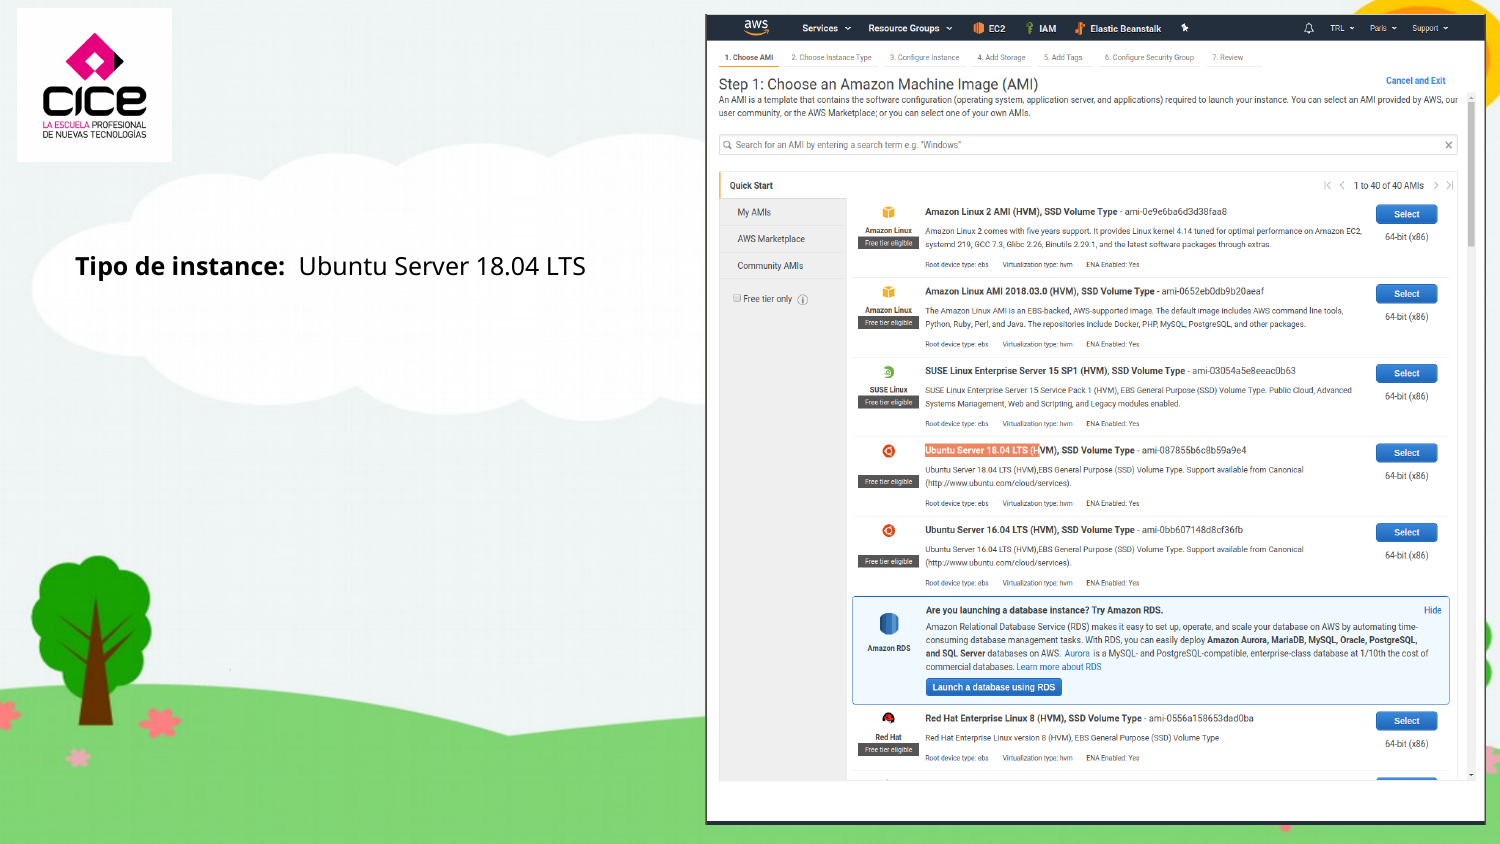

# Tipo de instance: Ubuntu Server 18.04 LTS